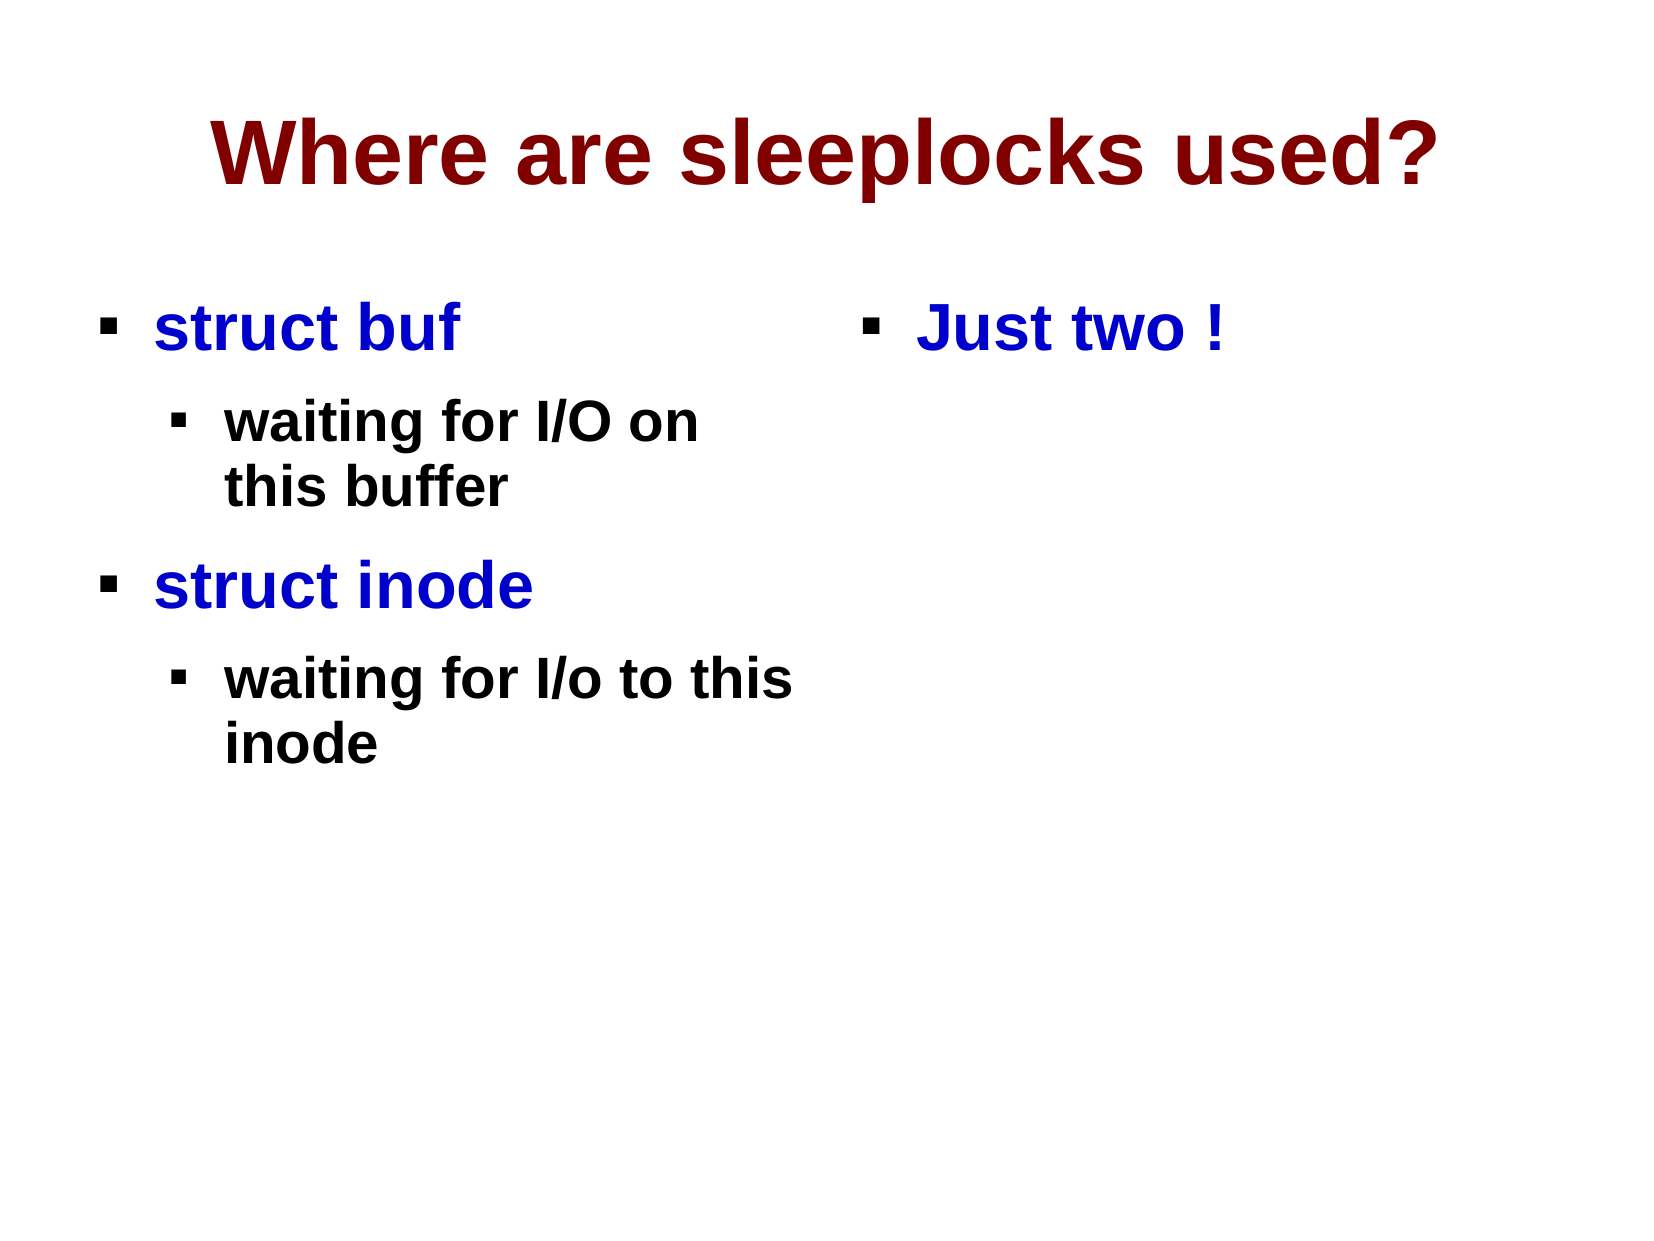

# Where are sleeplocks used?
struct buf
waiting for I/O on this buffer
struct inode
waiting for I/o to this inode
Just two !